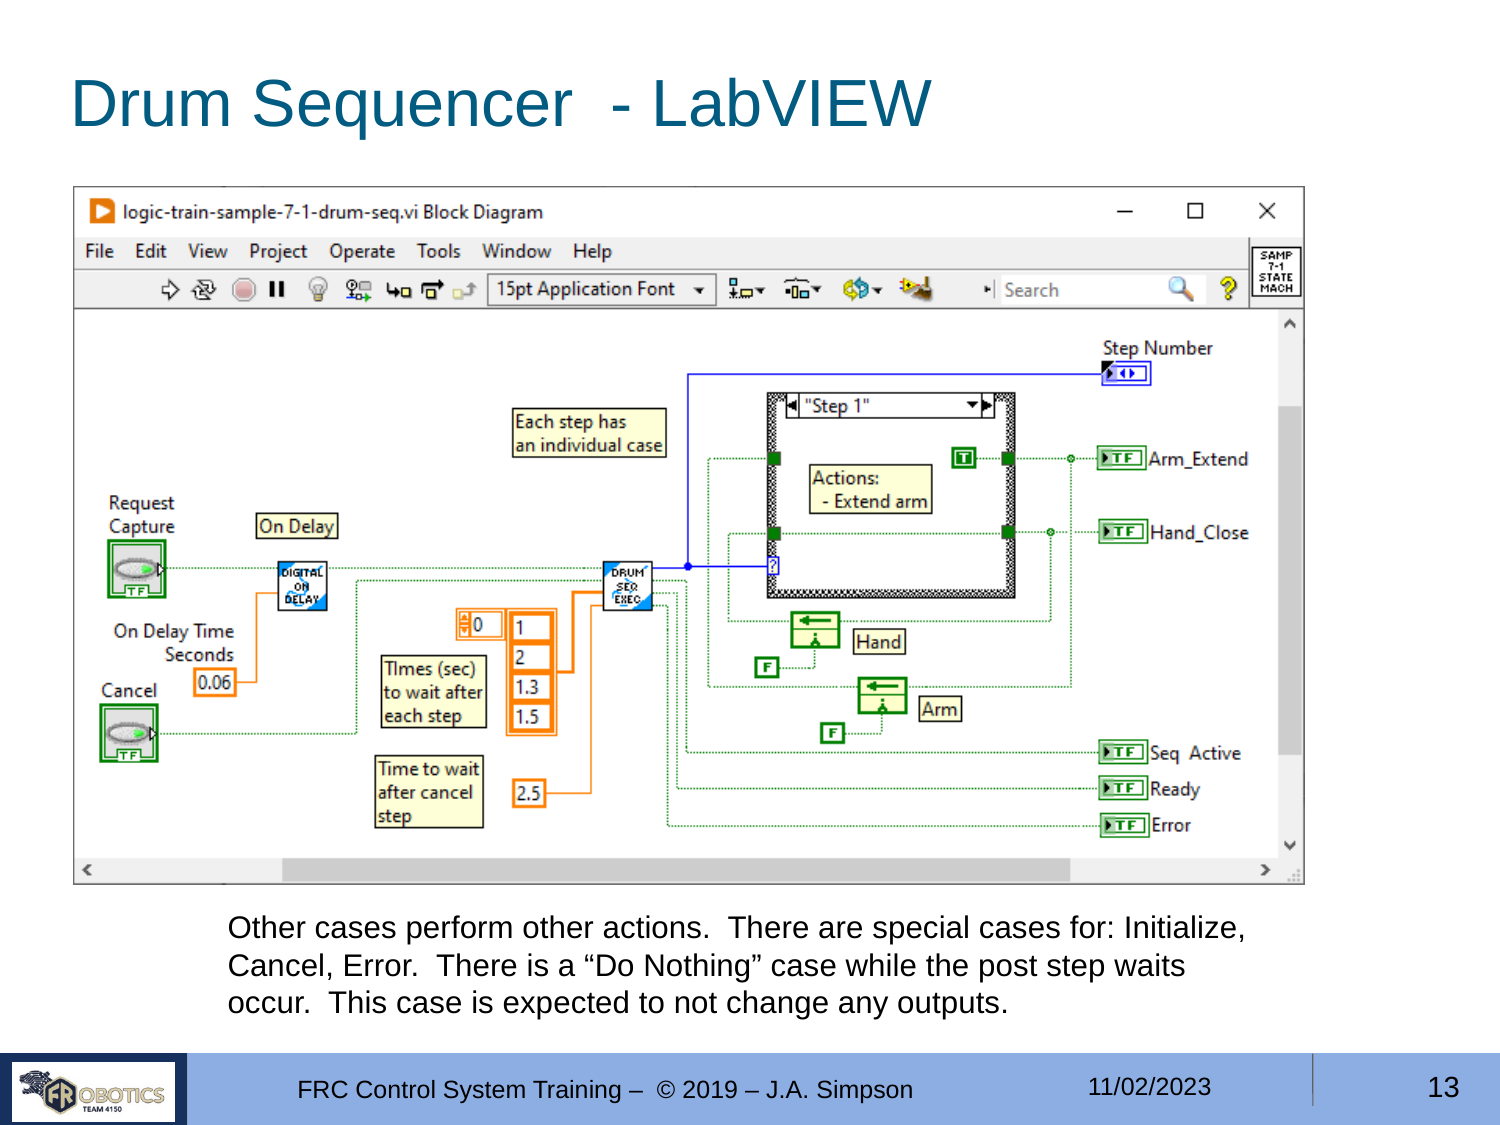

# Drum Sequencer - LabVIEW
Other cases perform other actions. There are special cases for: Initialize, Cancel, Error. There is a “Do Nothing” case while the post step waits occur. This case is expected to not change any outputs.
11/02/2023
FRC Control System Training – © 2019 – J.A. Simpson